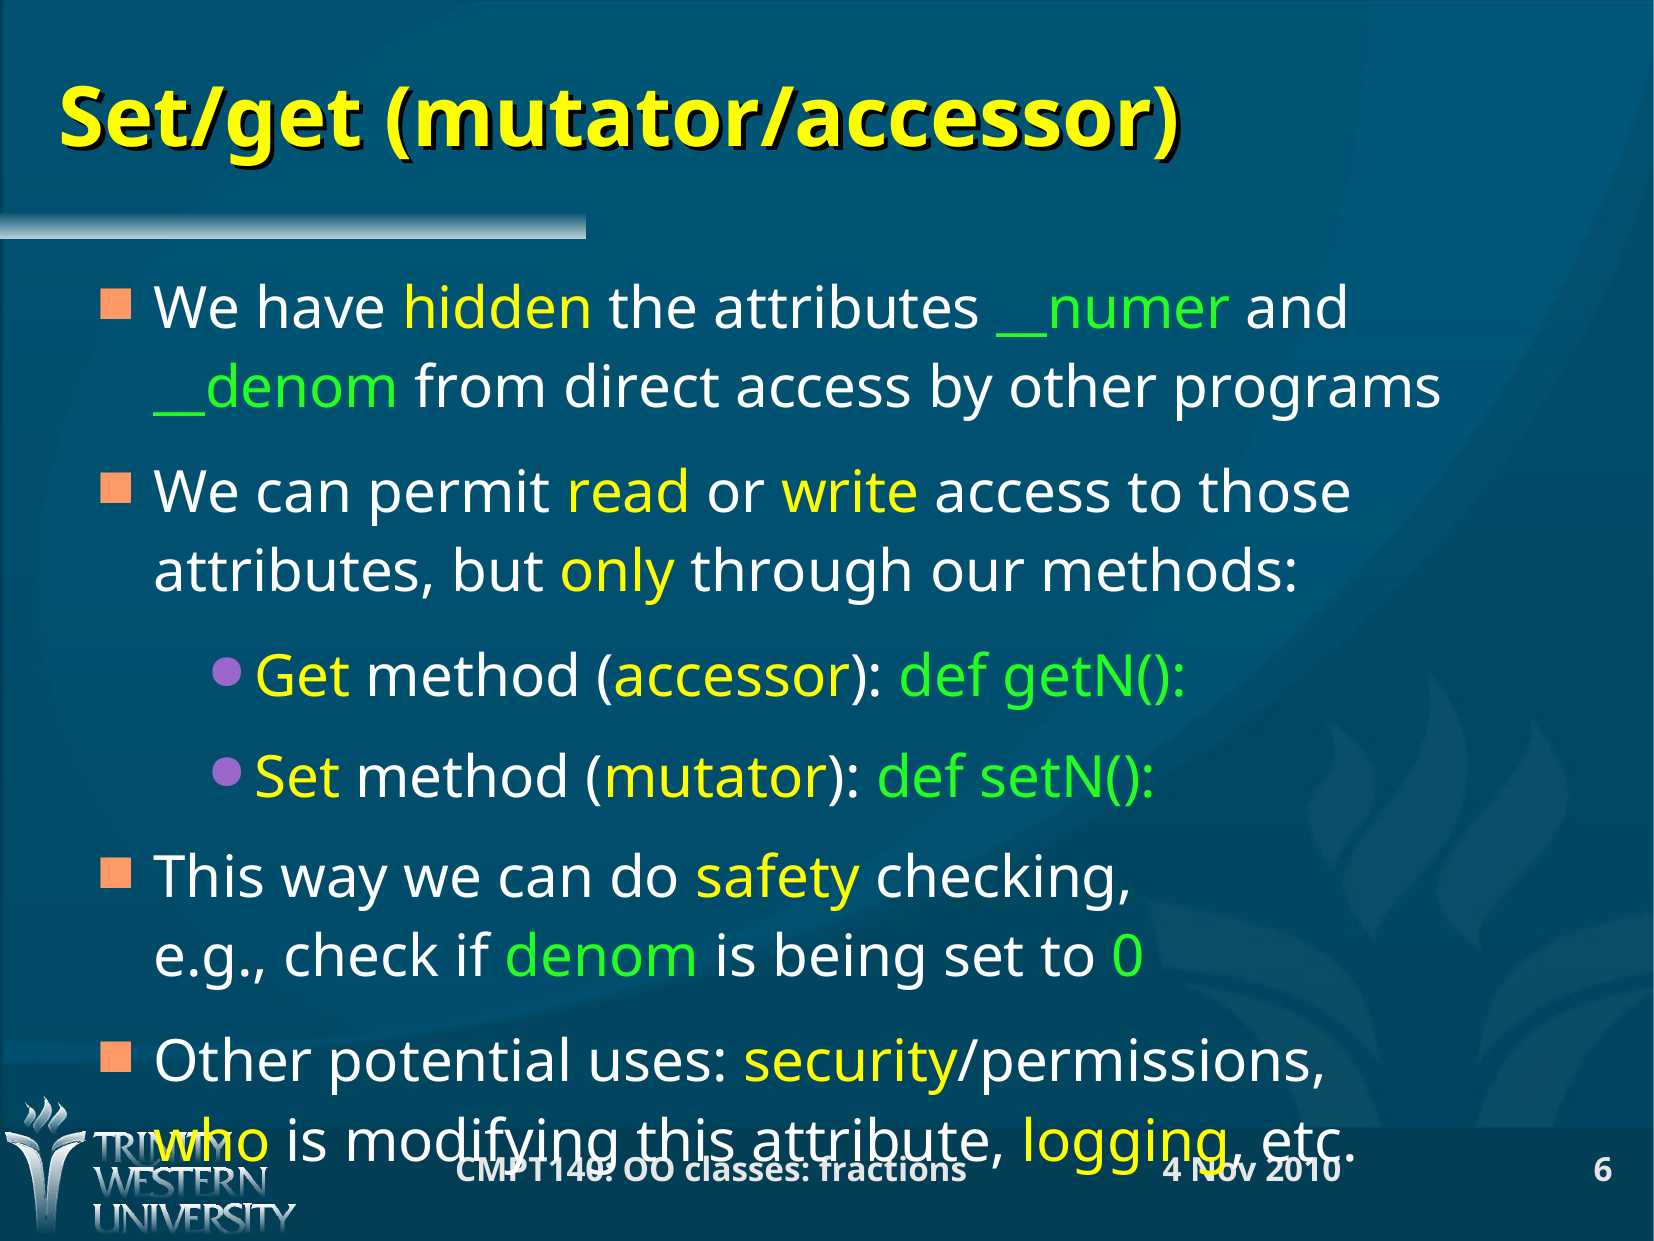

# Set/get (mutator/accessor)
We have hidden the attributes __numer and __denom from direct access by other programs
We can permit read or write access to those attributes, but only through our methods:
Get method (accessor): def getN():
Set method (mutator): def setN():
This way we can do safety checking,
e.g., check if denom is being set to 0
Other potential uses: security/permissions,
who is modifying this attribute, logging, etc.
CMPT140: OO classes: fractions
4 Nov 2010
6